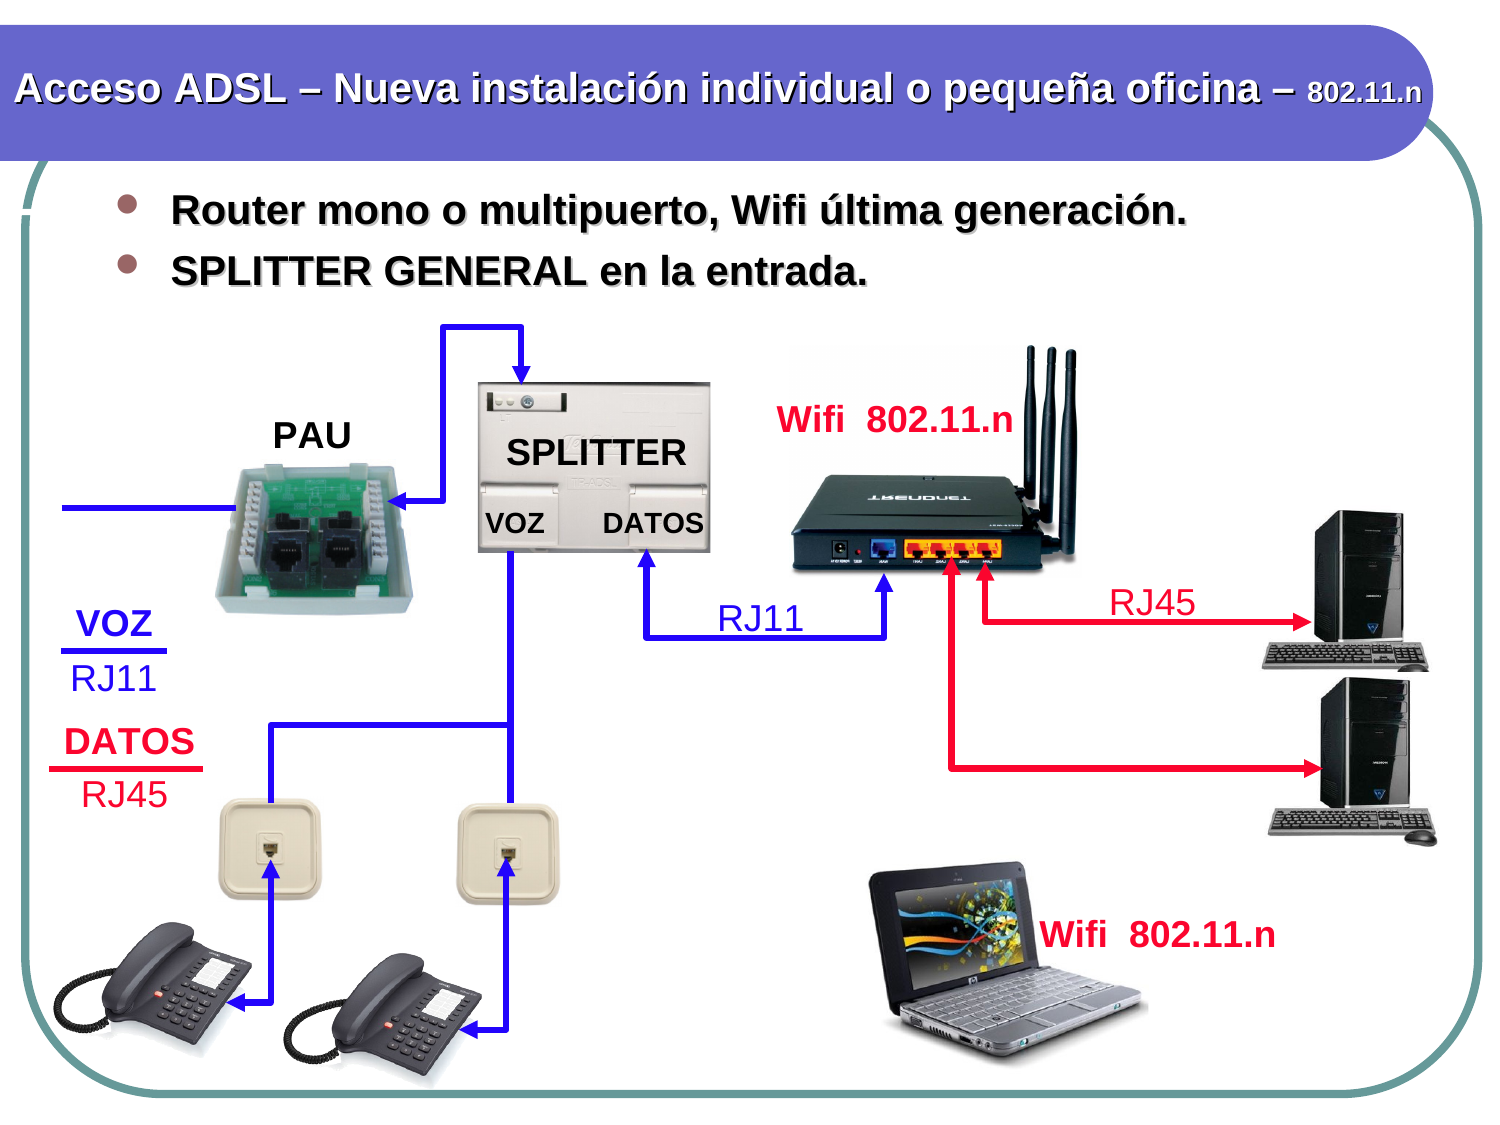

# Acceso ADSL – Nueva instalación individual o pequeña oficina – 802.11.n
Router mono o multipuerto, Wifi última generación.
SPLITTER GENERAL en la entrada.
SPLITTER
VOZ DATOS
Wifi 802.11.n
PAU
RJ45
RJ11
VOZ
DATOS
RJ11
RJ45
Wifi 802.11.n